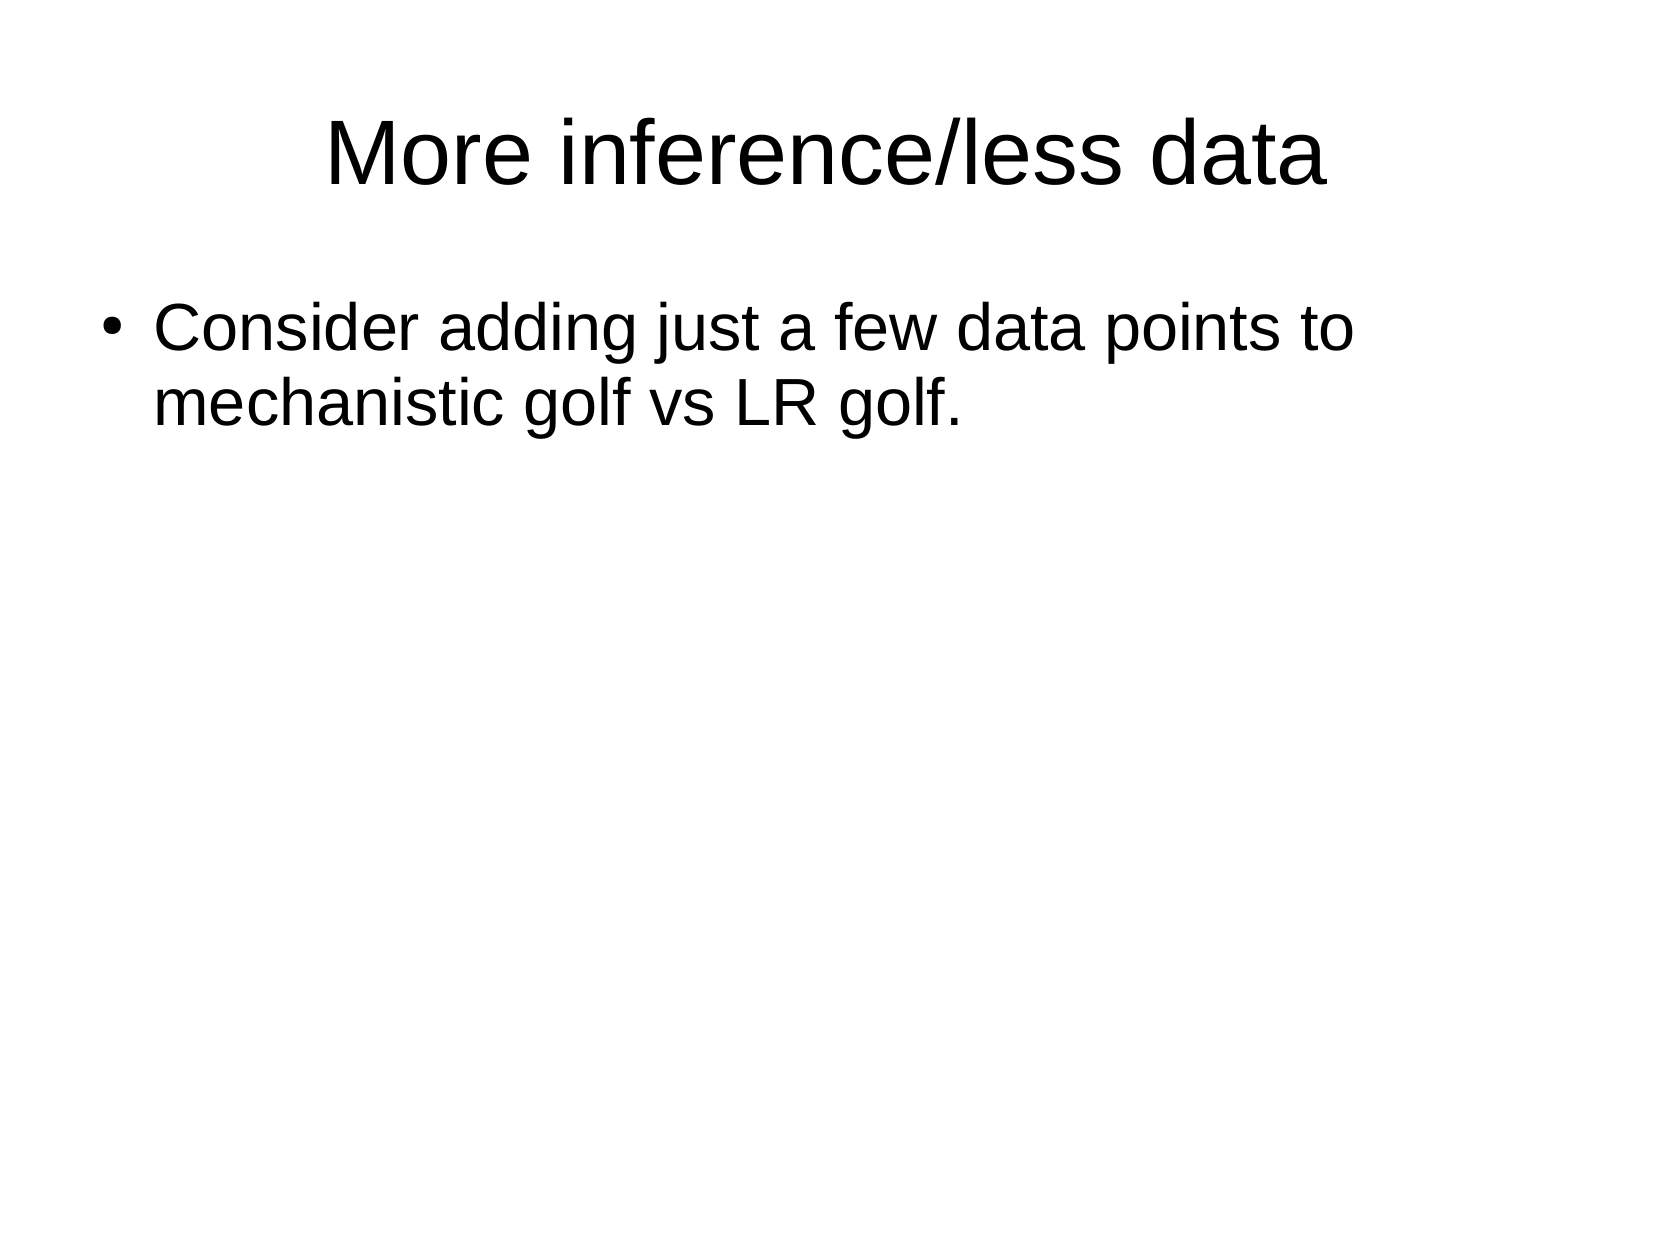

# More inference/less data
Consider adding just a few data points to mechanistic golf vs LR golf.